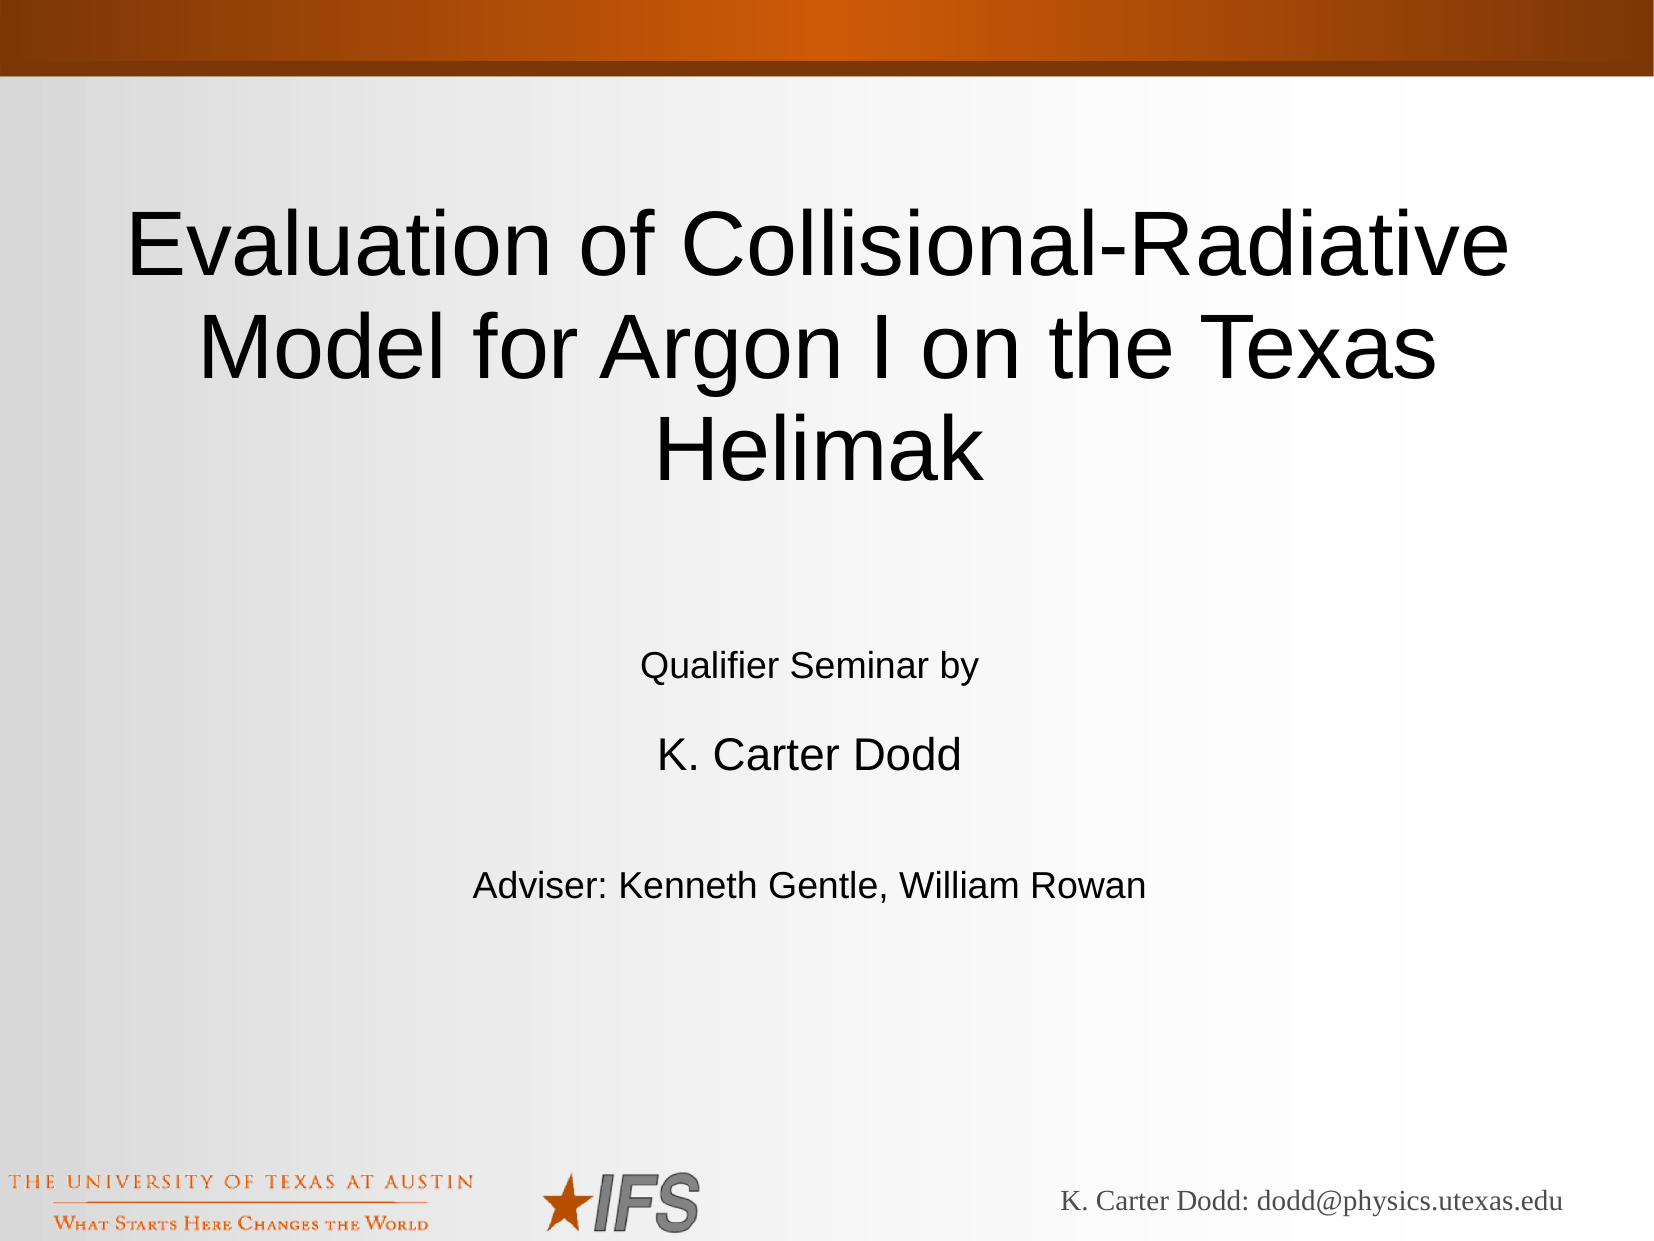

# Evaluation of Collisional-Radiative Model for Argon I on the Texas Helimak
Qualifier Seminar by
K. Carter Dodd
Adviser: Kenneth Gentle, William Rowan